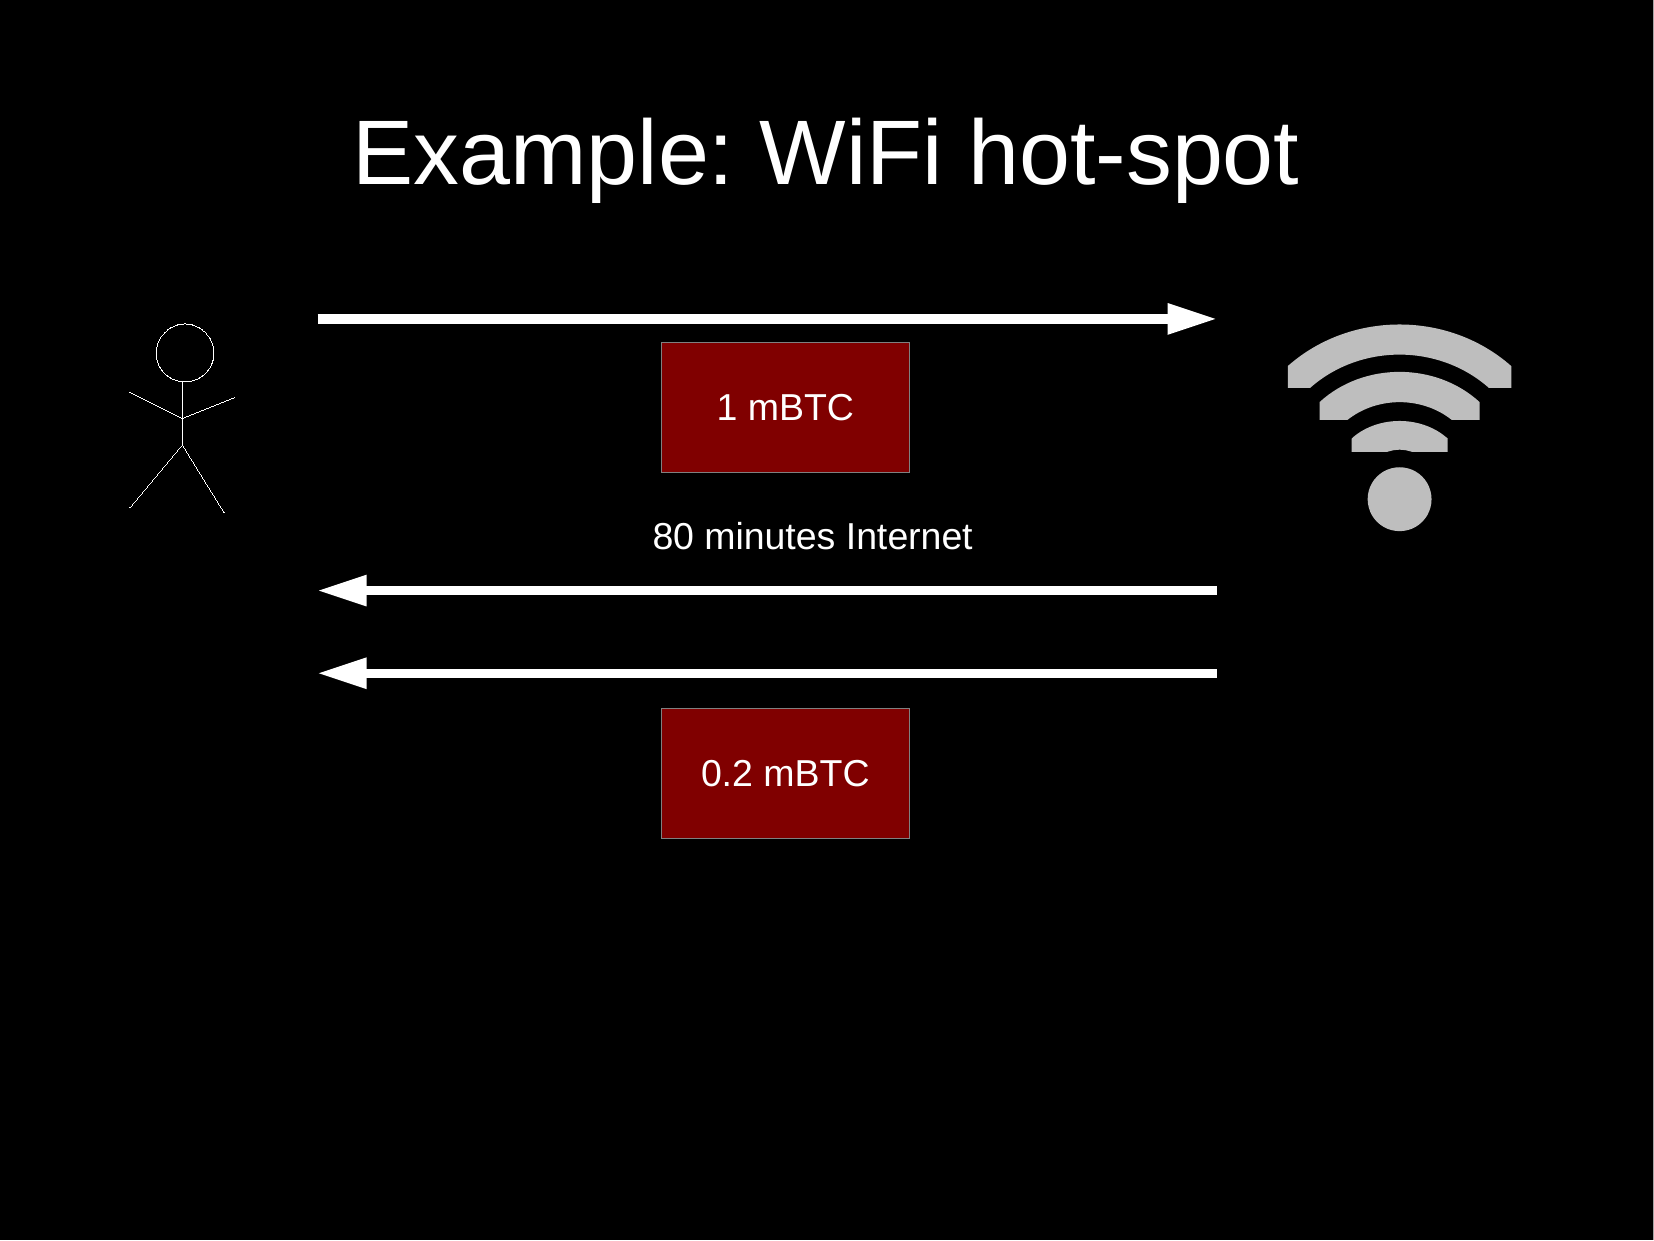

# Example: WiFi hot-spot
1 mBTC
80 minutes Internet
0.2 mBTC